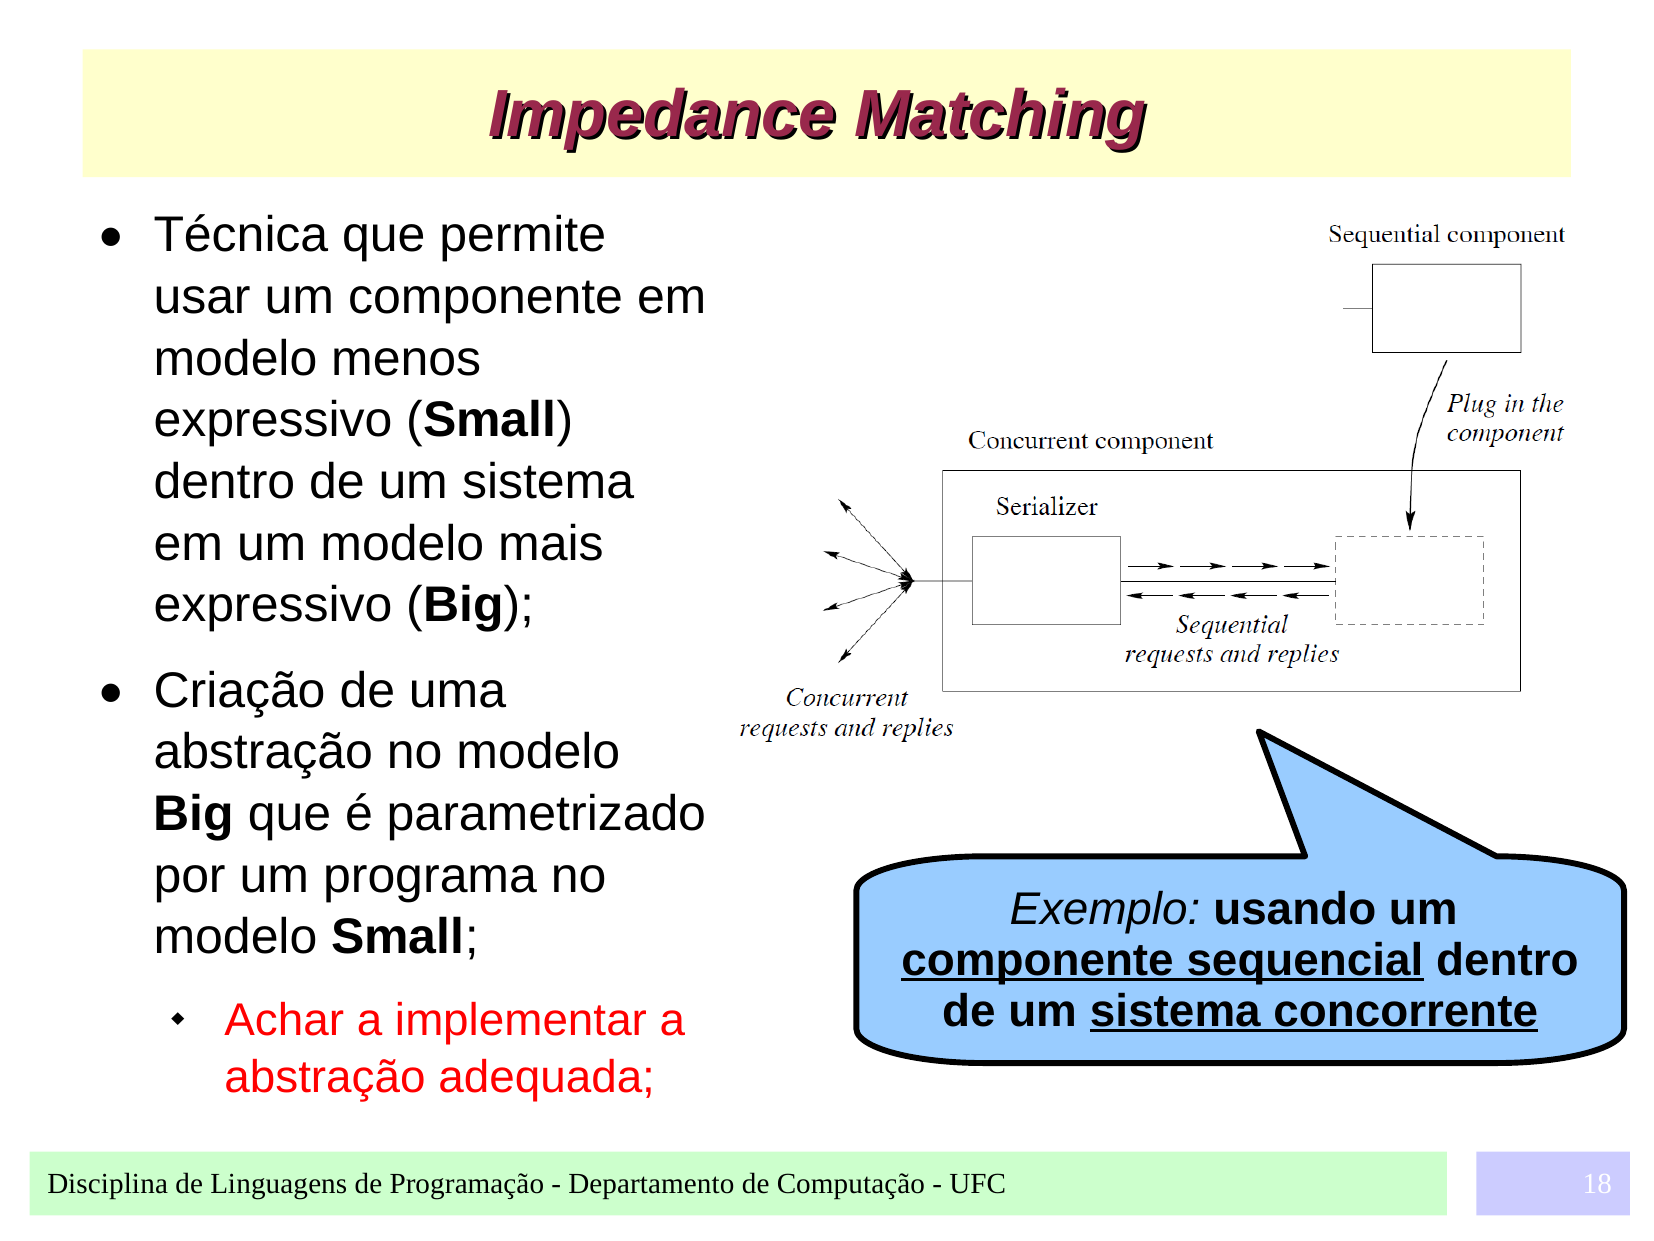

# Impedance Matching
Técnica que permite usar um componente em modelo menos expressivo (Small) dentro de um sistema em um modelo mais expressivo (Big);
Criação de uma abstração no modelo Big que é parametrizado por um programa no modelo Small;
Achar a implementar a abstração adequada;
Exemplo: usando um
componente sequencial dentro
de um sistema concorrente
Disciplina de Linguagens de Programação - Departamento de Computação - UFC
18